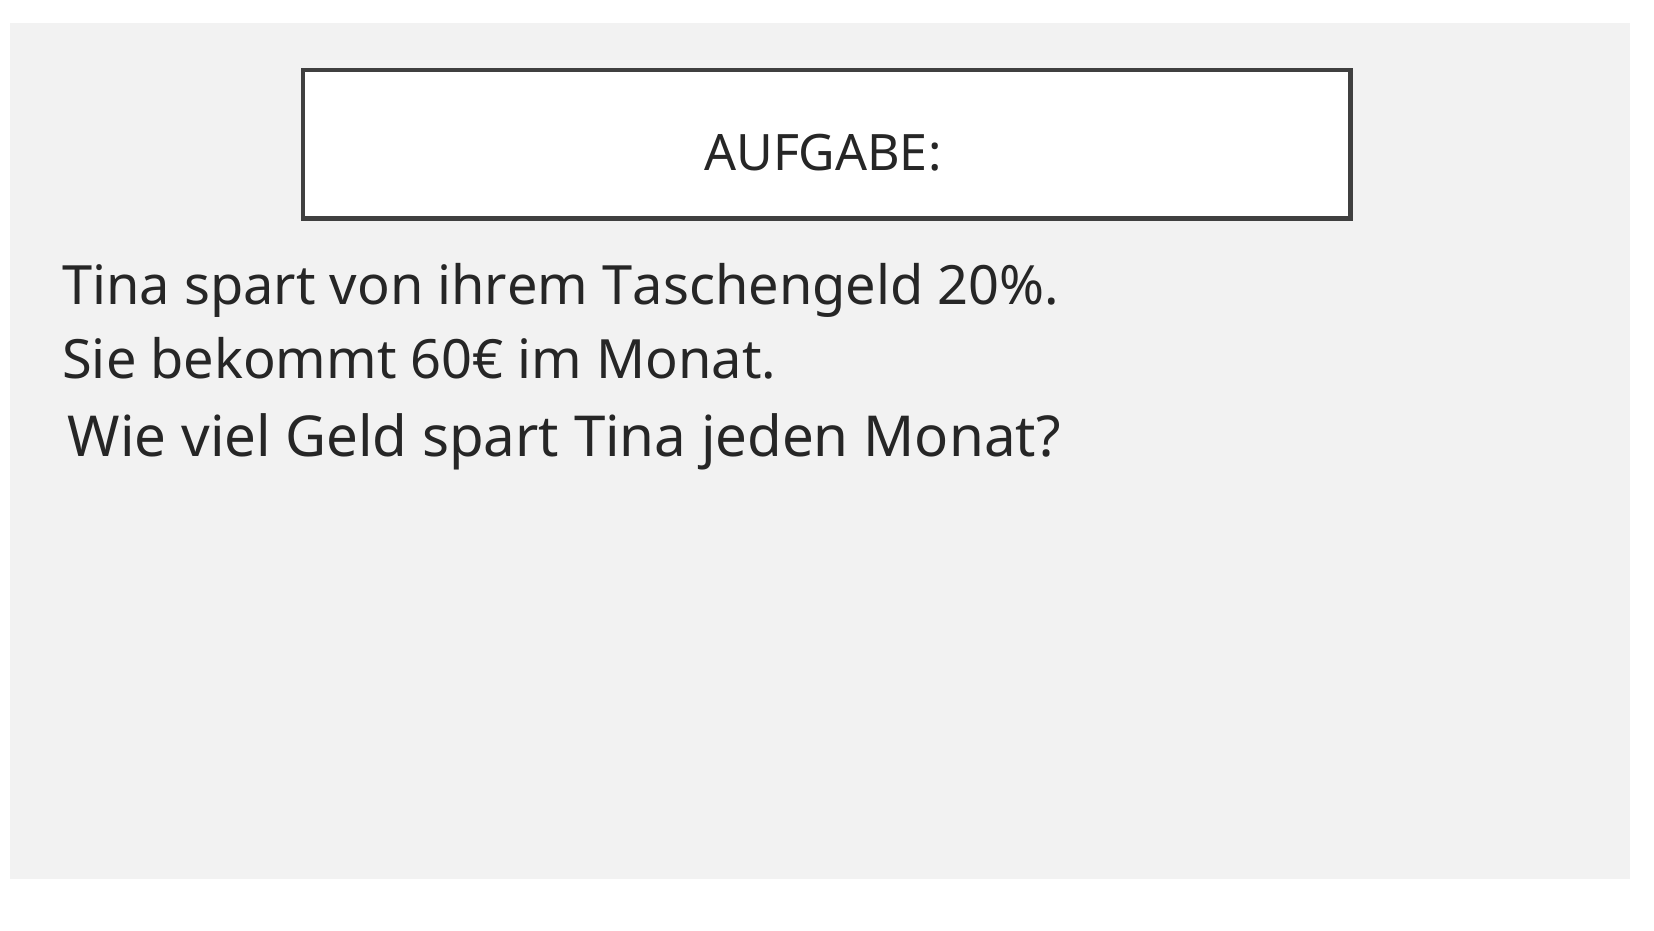

AUFGABE:
Tina spart von ihrem Taschengeld 20%.
Sie bekommt 60€ im Monat.
Wie viel Geld spart Tina jeden Monat?